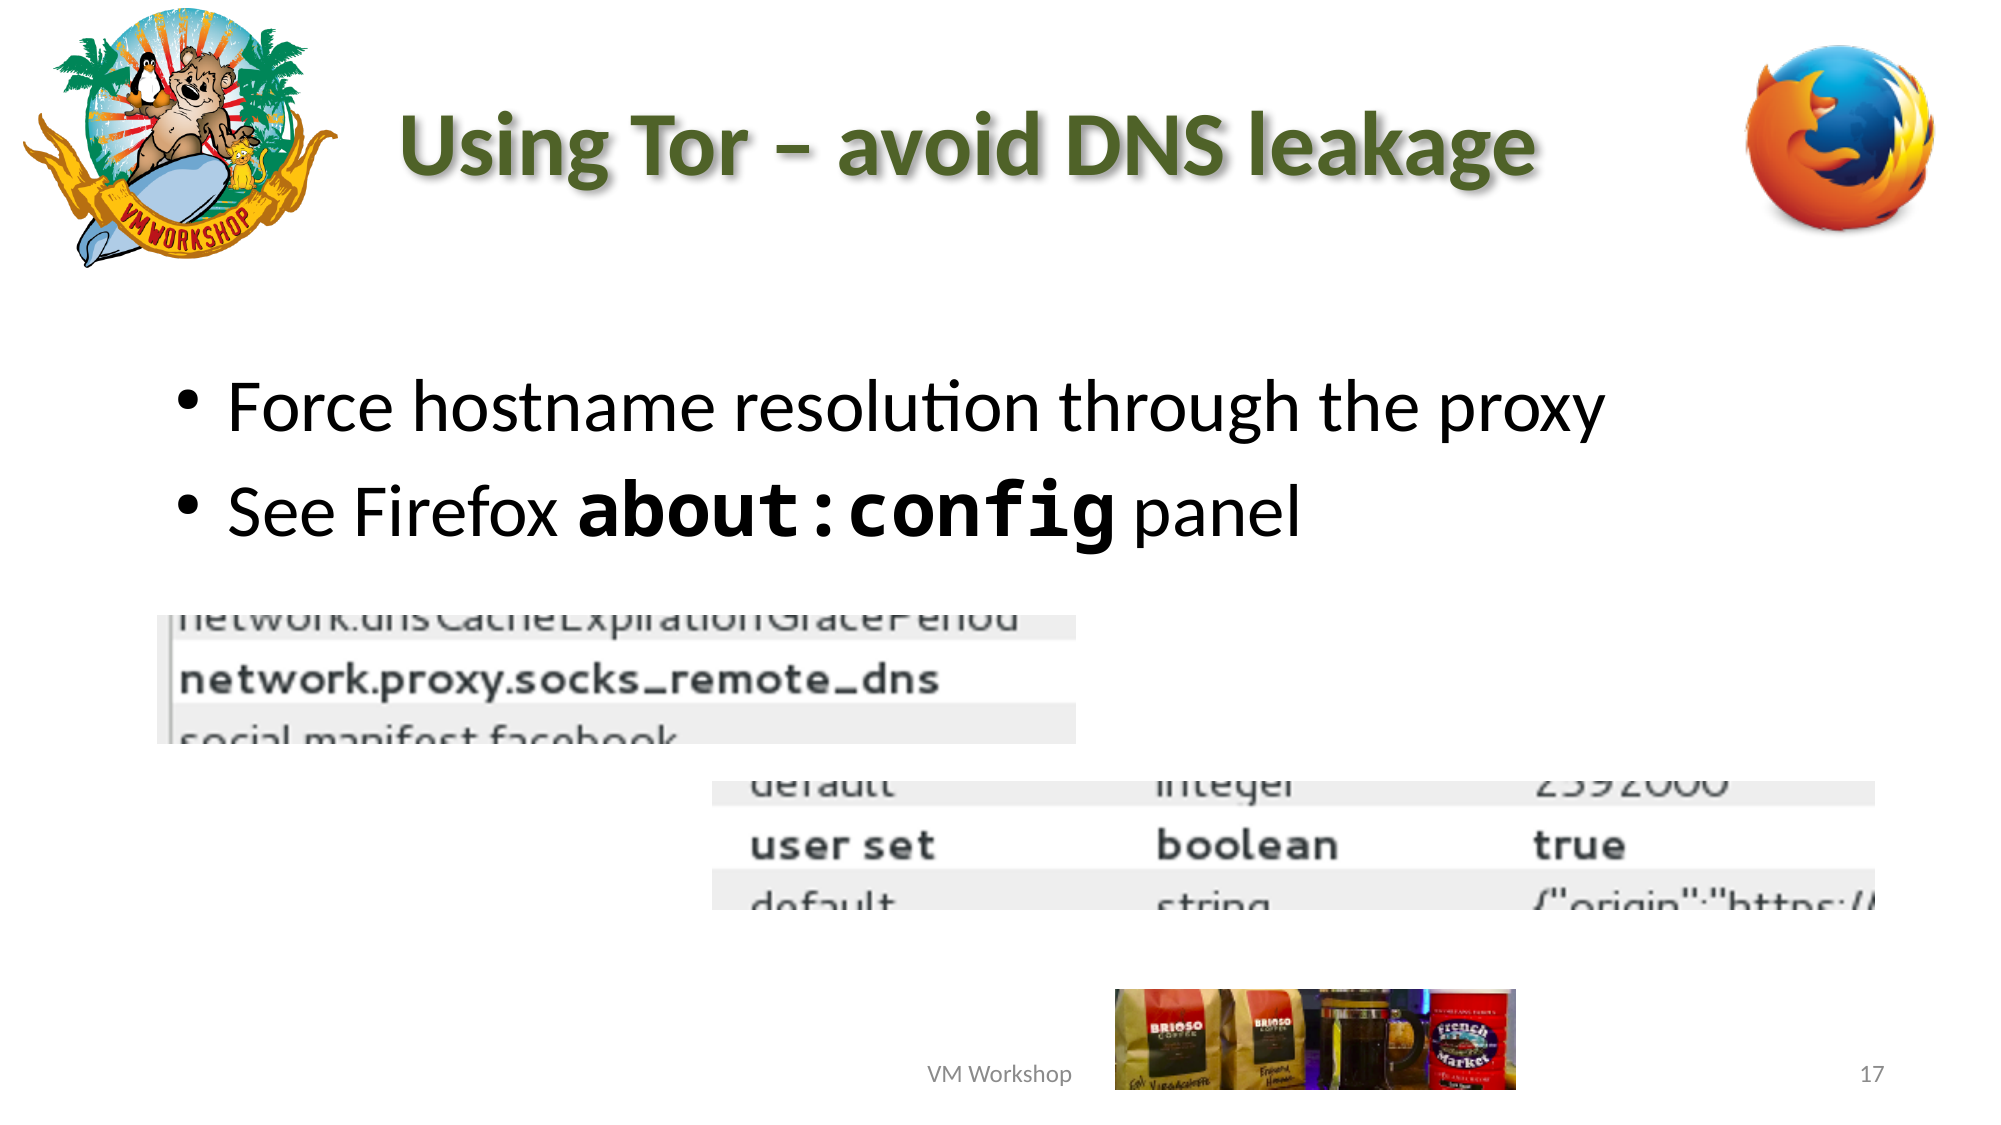

# Using Tor – avoid DNS leakage
Force hostname resolution through the proxy
See Firefox about:config panel
VM Workshop
17